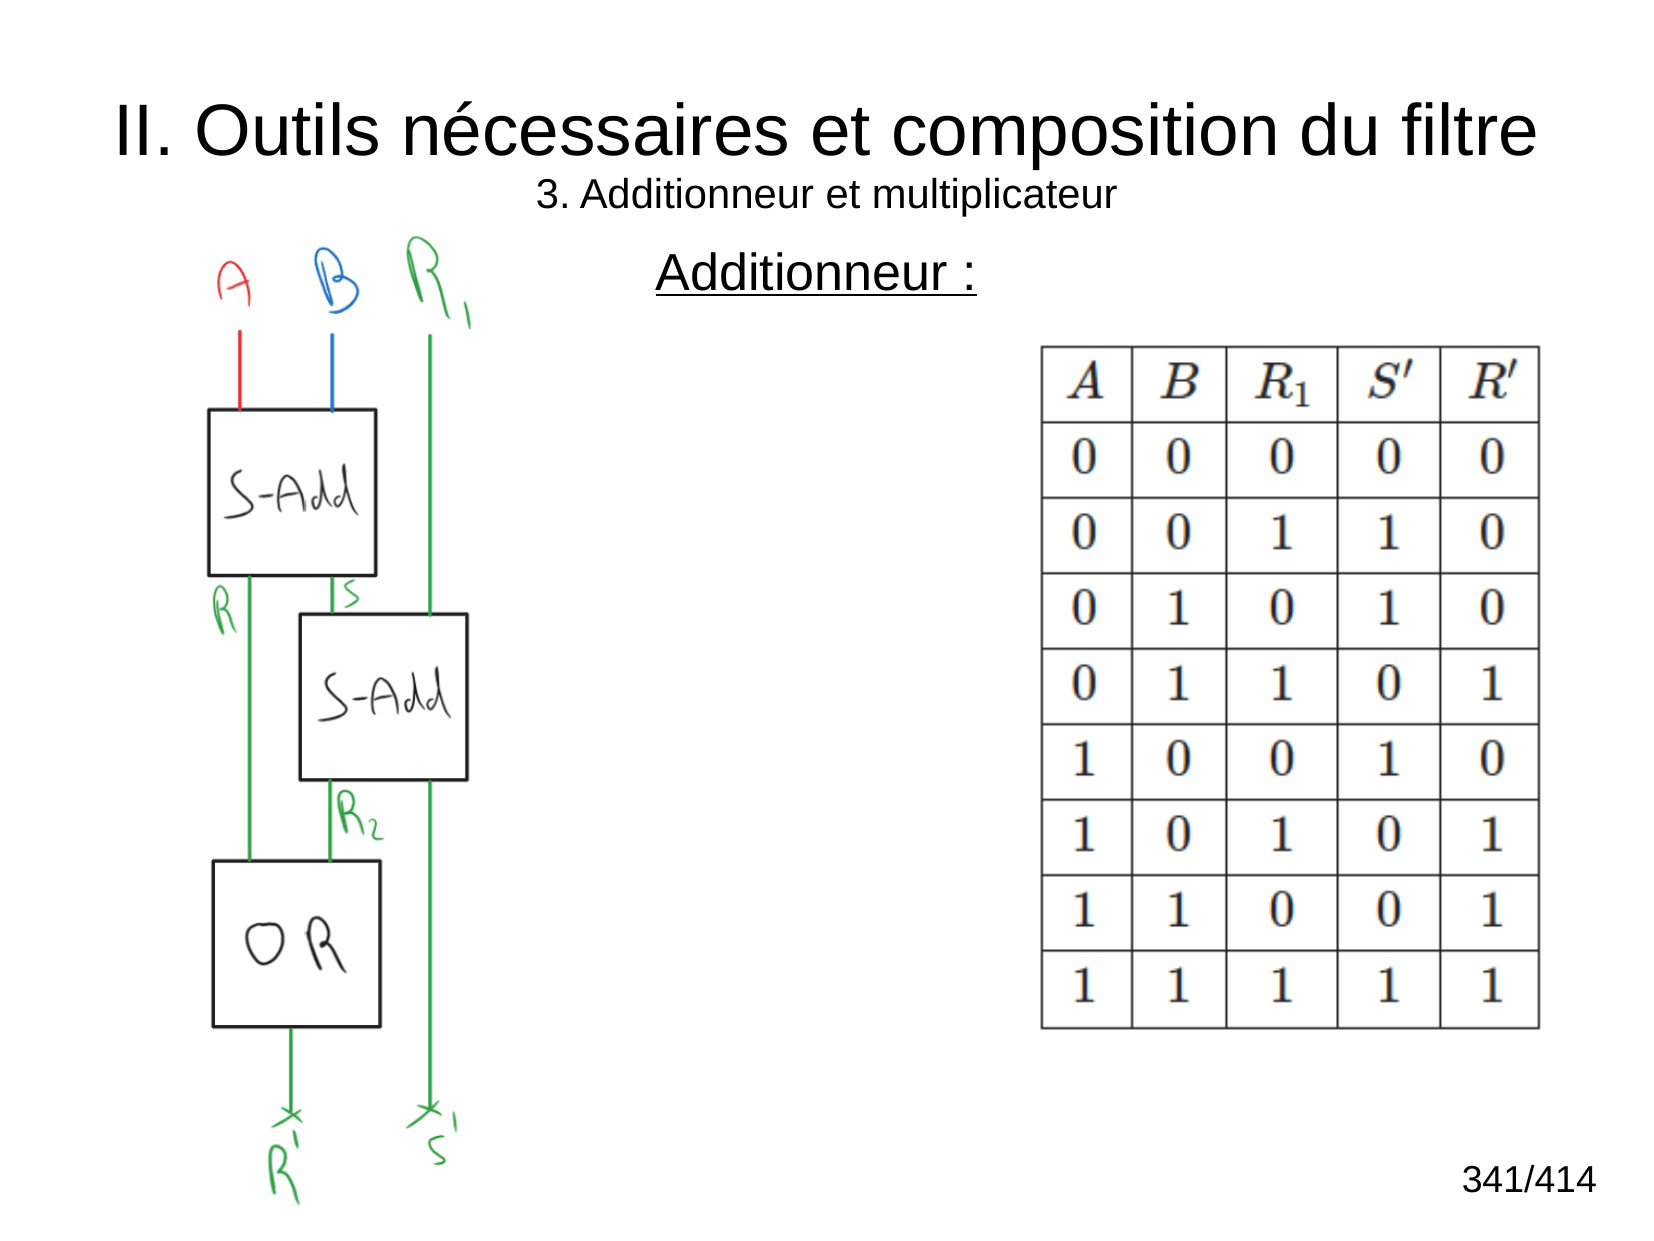

# II. Outils nécessaires et composition du filtre 3. Additionneur et multiplicateur
Additionneur :